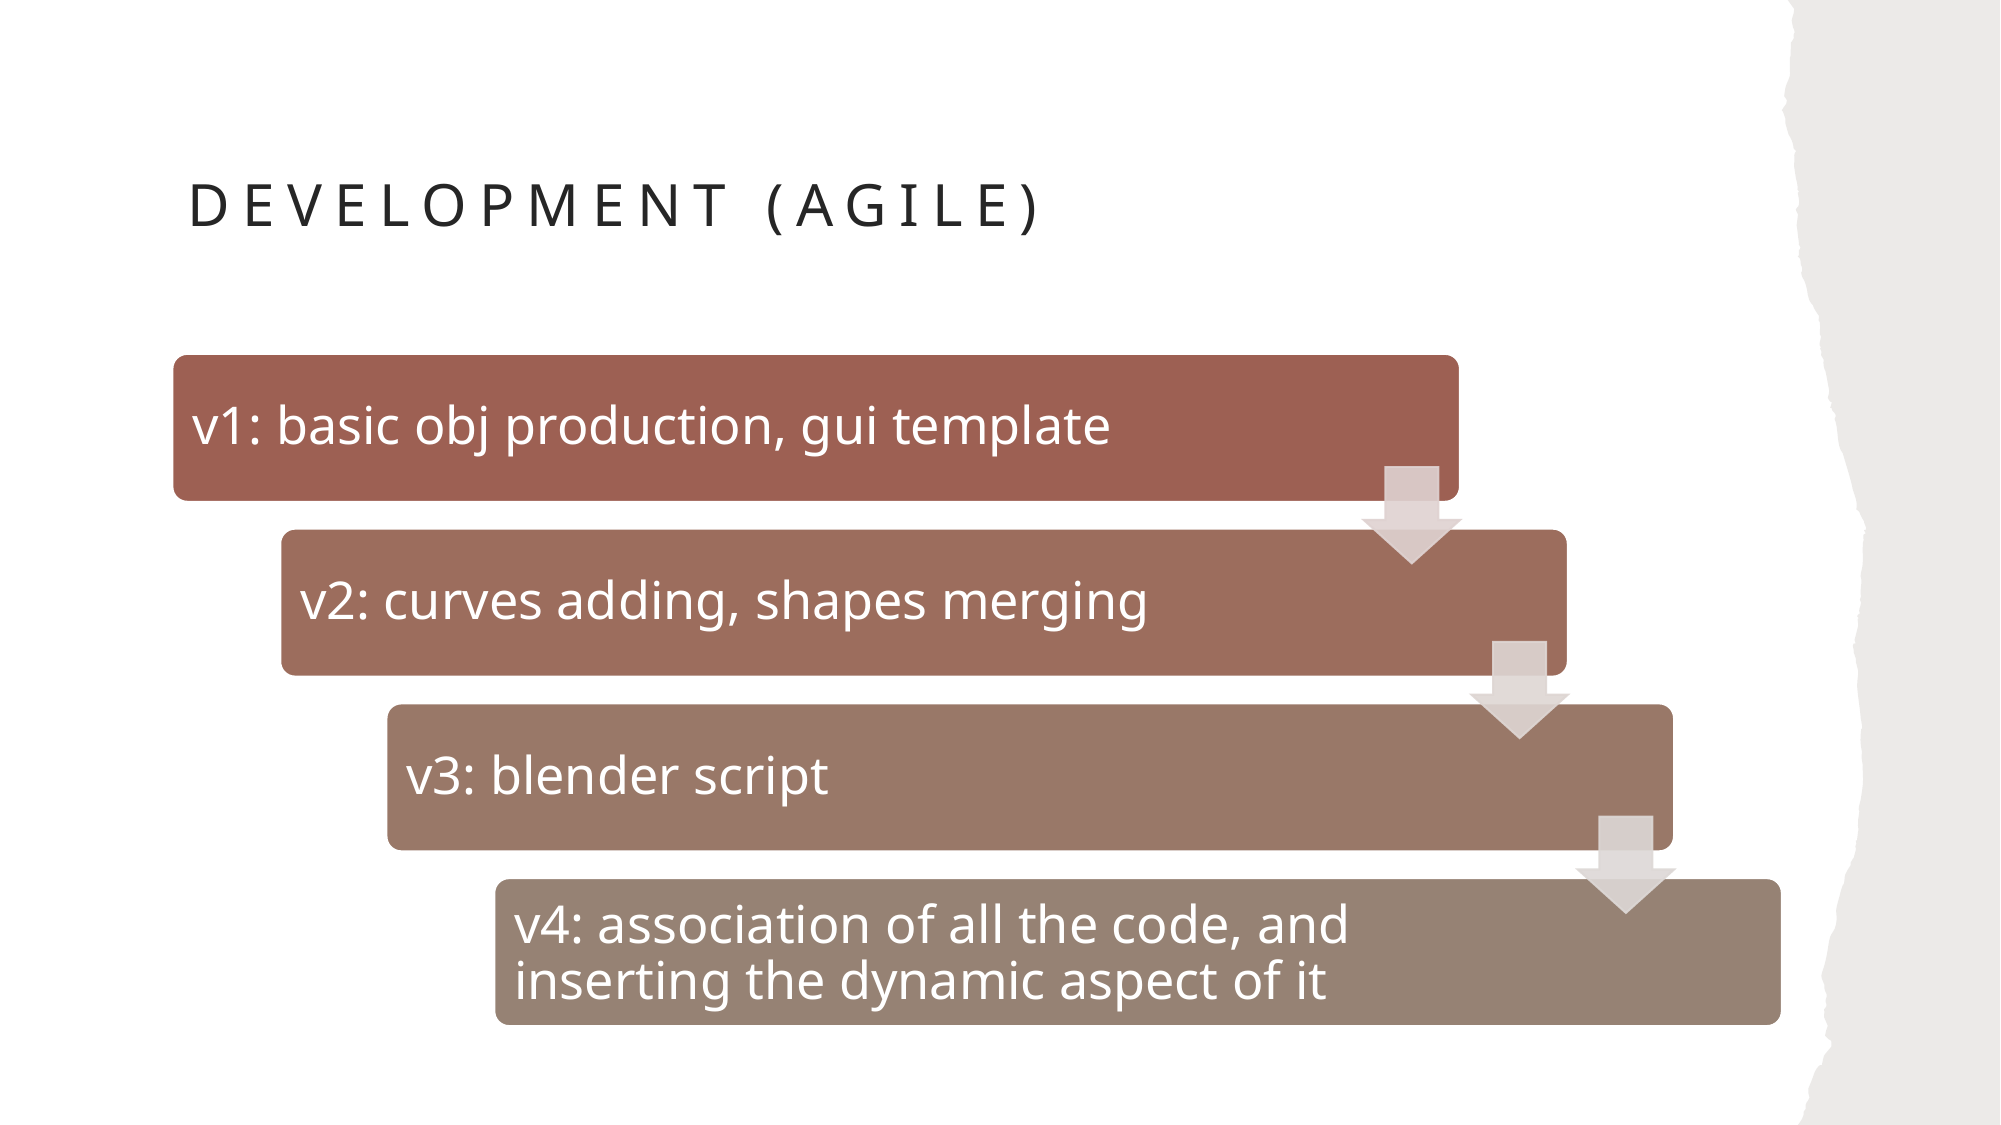

# Development (agile)
v1: basic obj production, gui template
v2: curves adding, shapes merging
v3: blender script
v4: association of all the code, and inserting the dynamic aspect of it